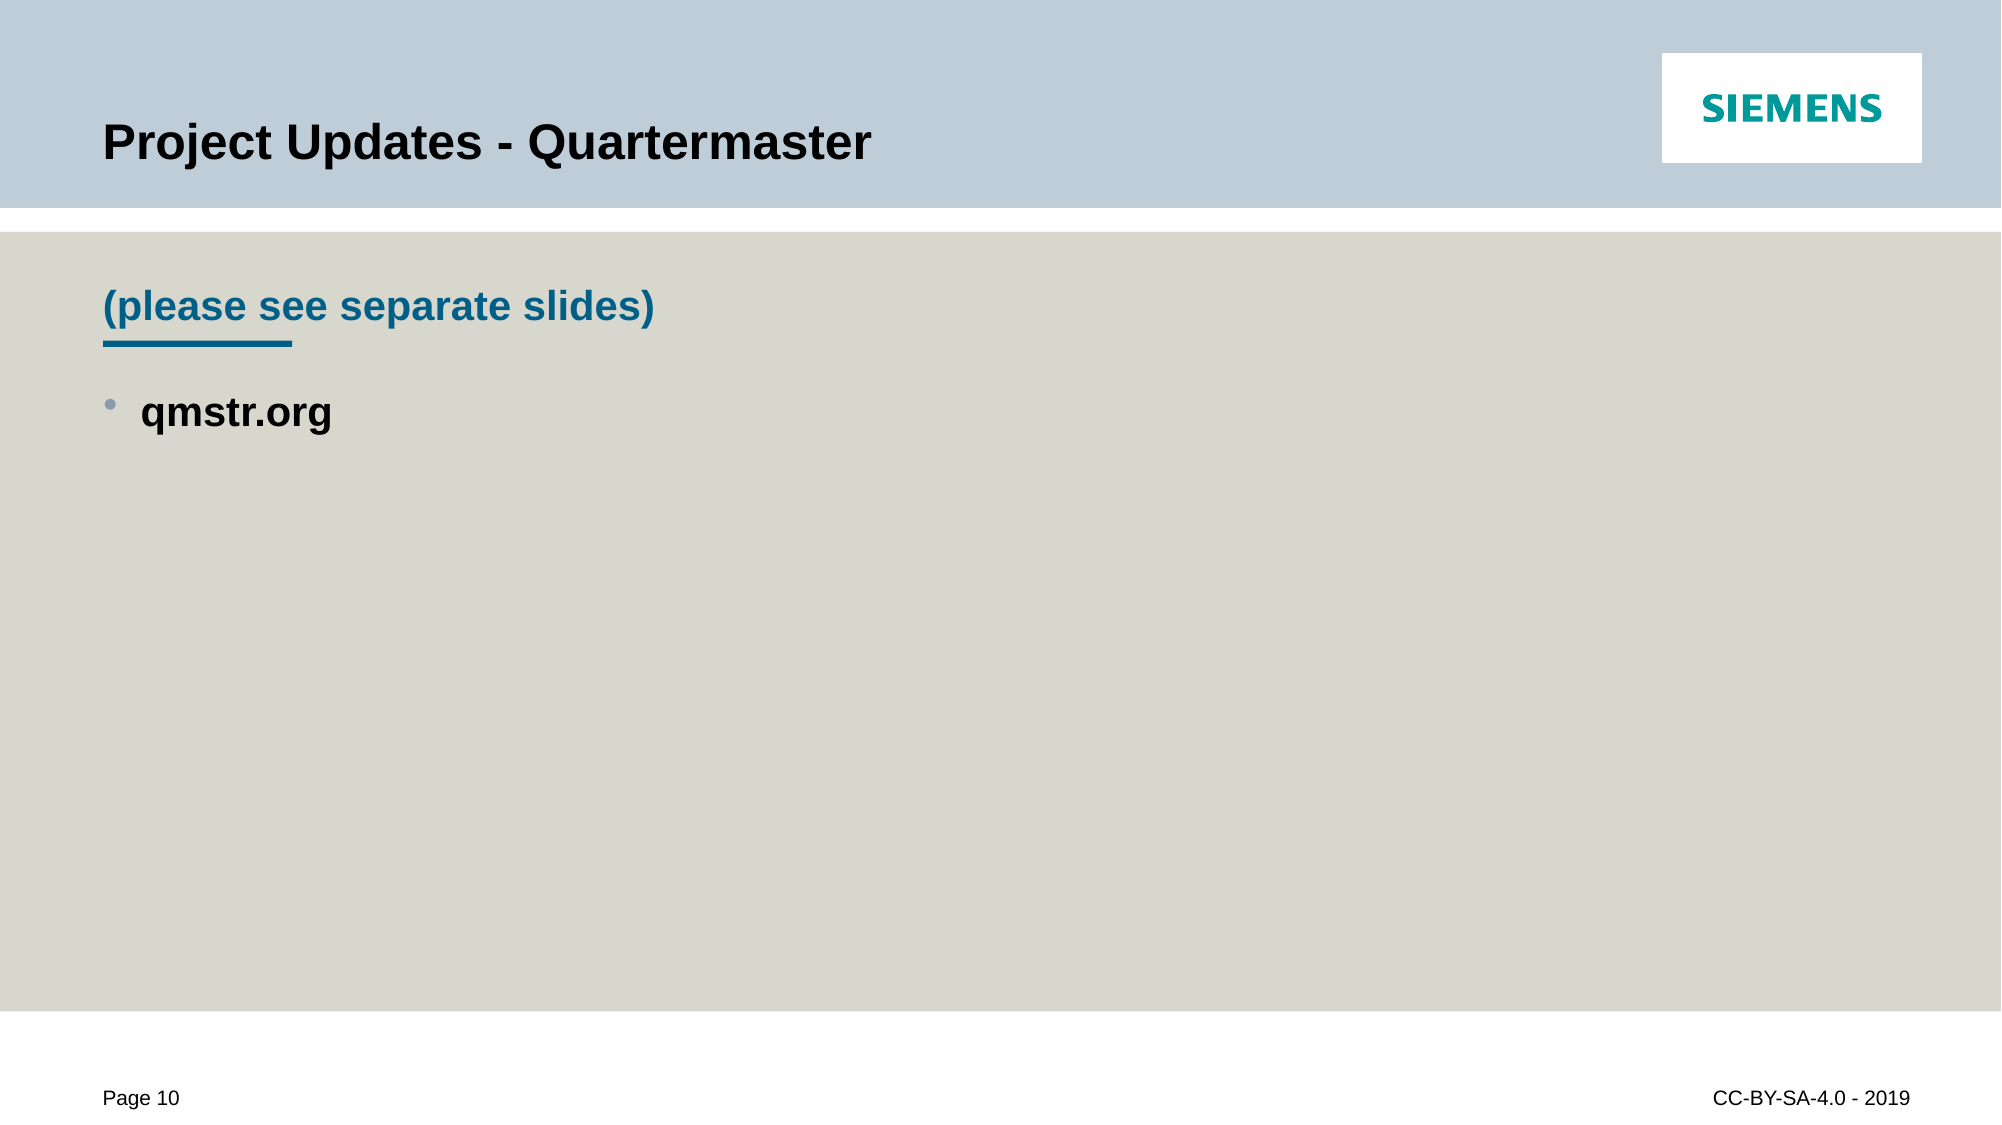

# Project Updates - Quartermaster
(please see separate slides)
qmstr.org